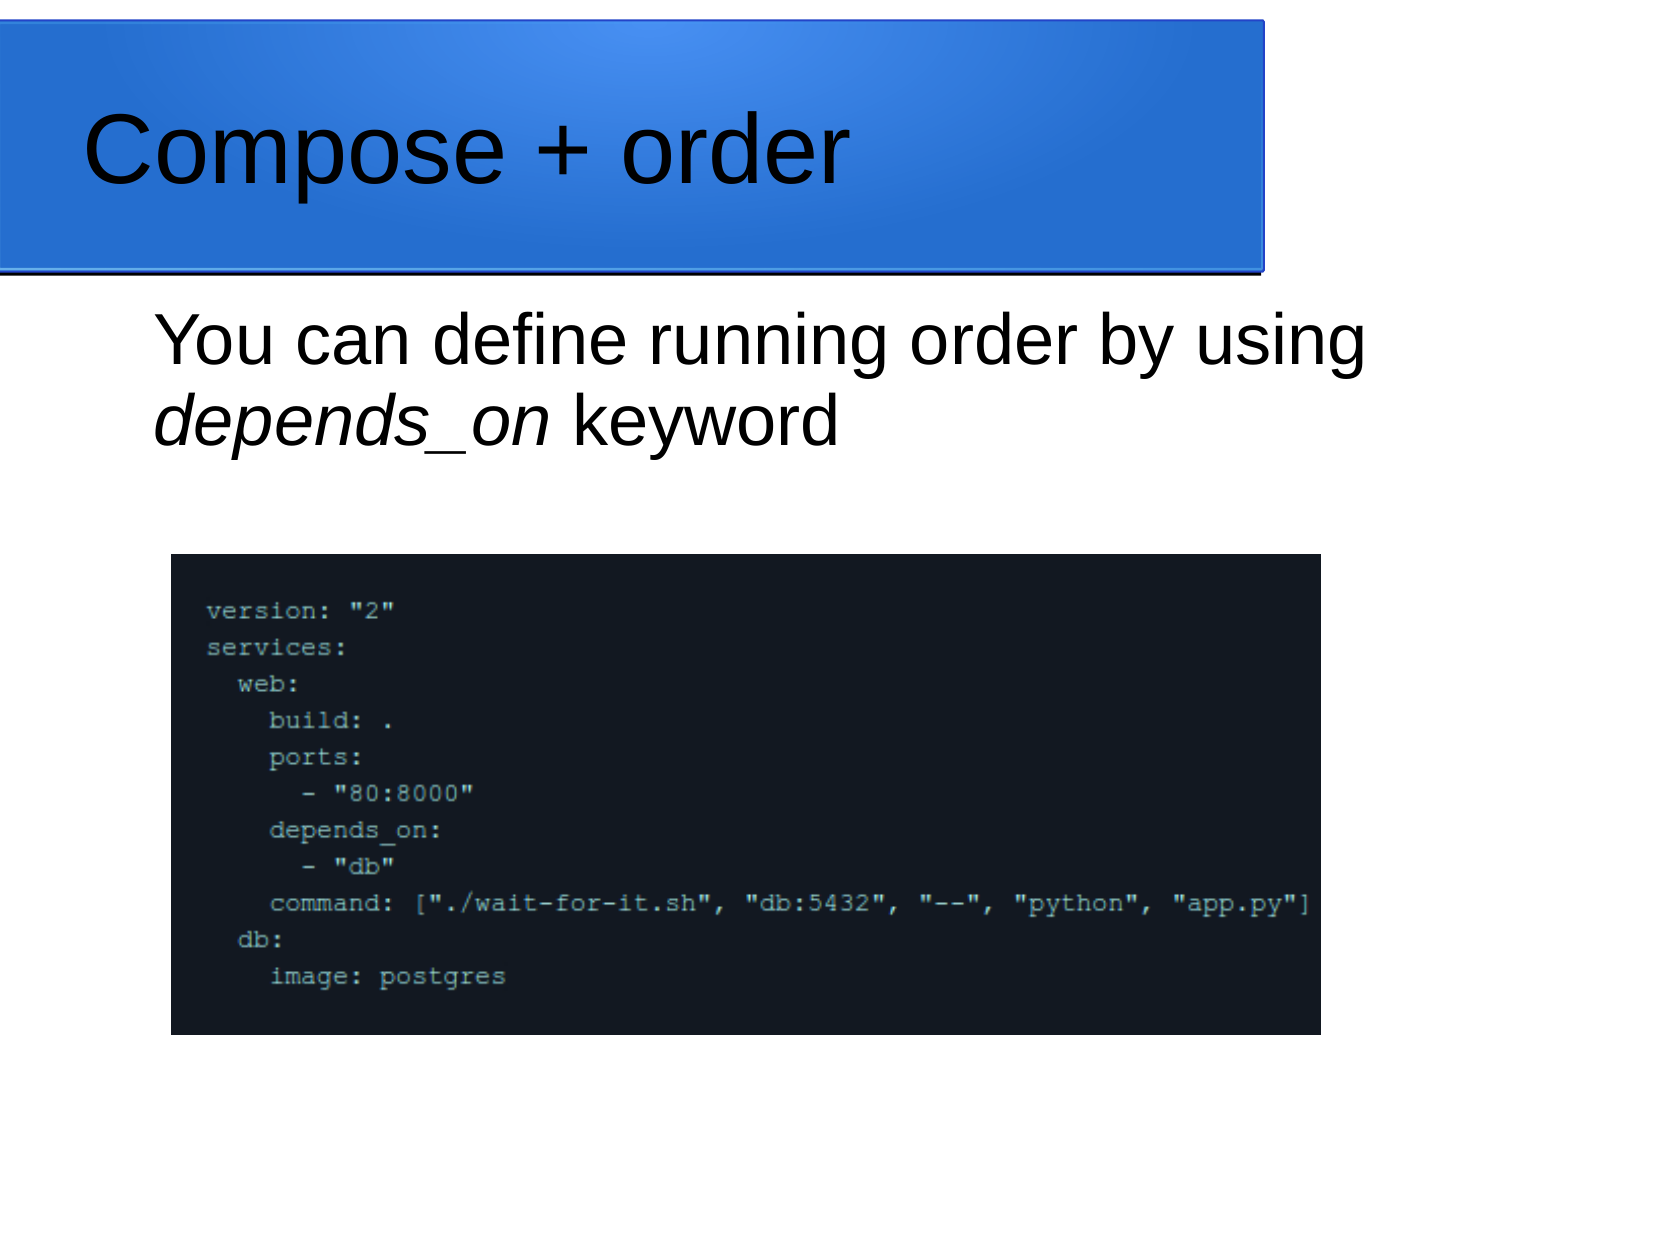

# Compose + order
You can define running order by using depends_on keyword